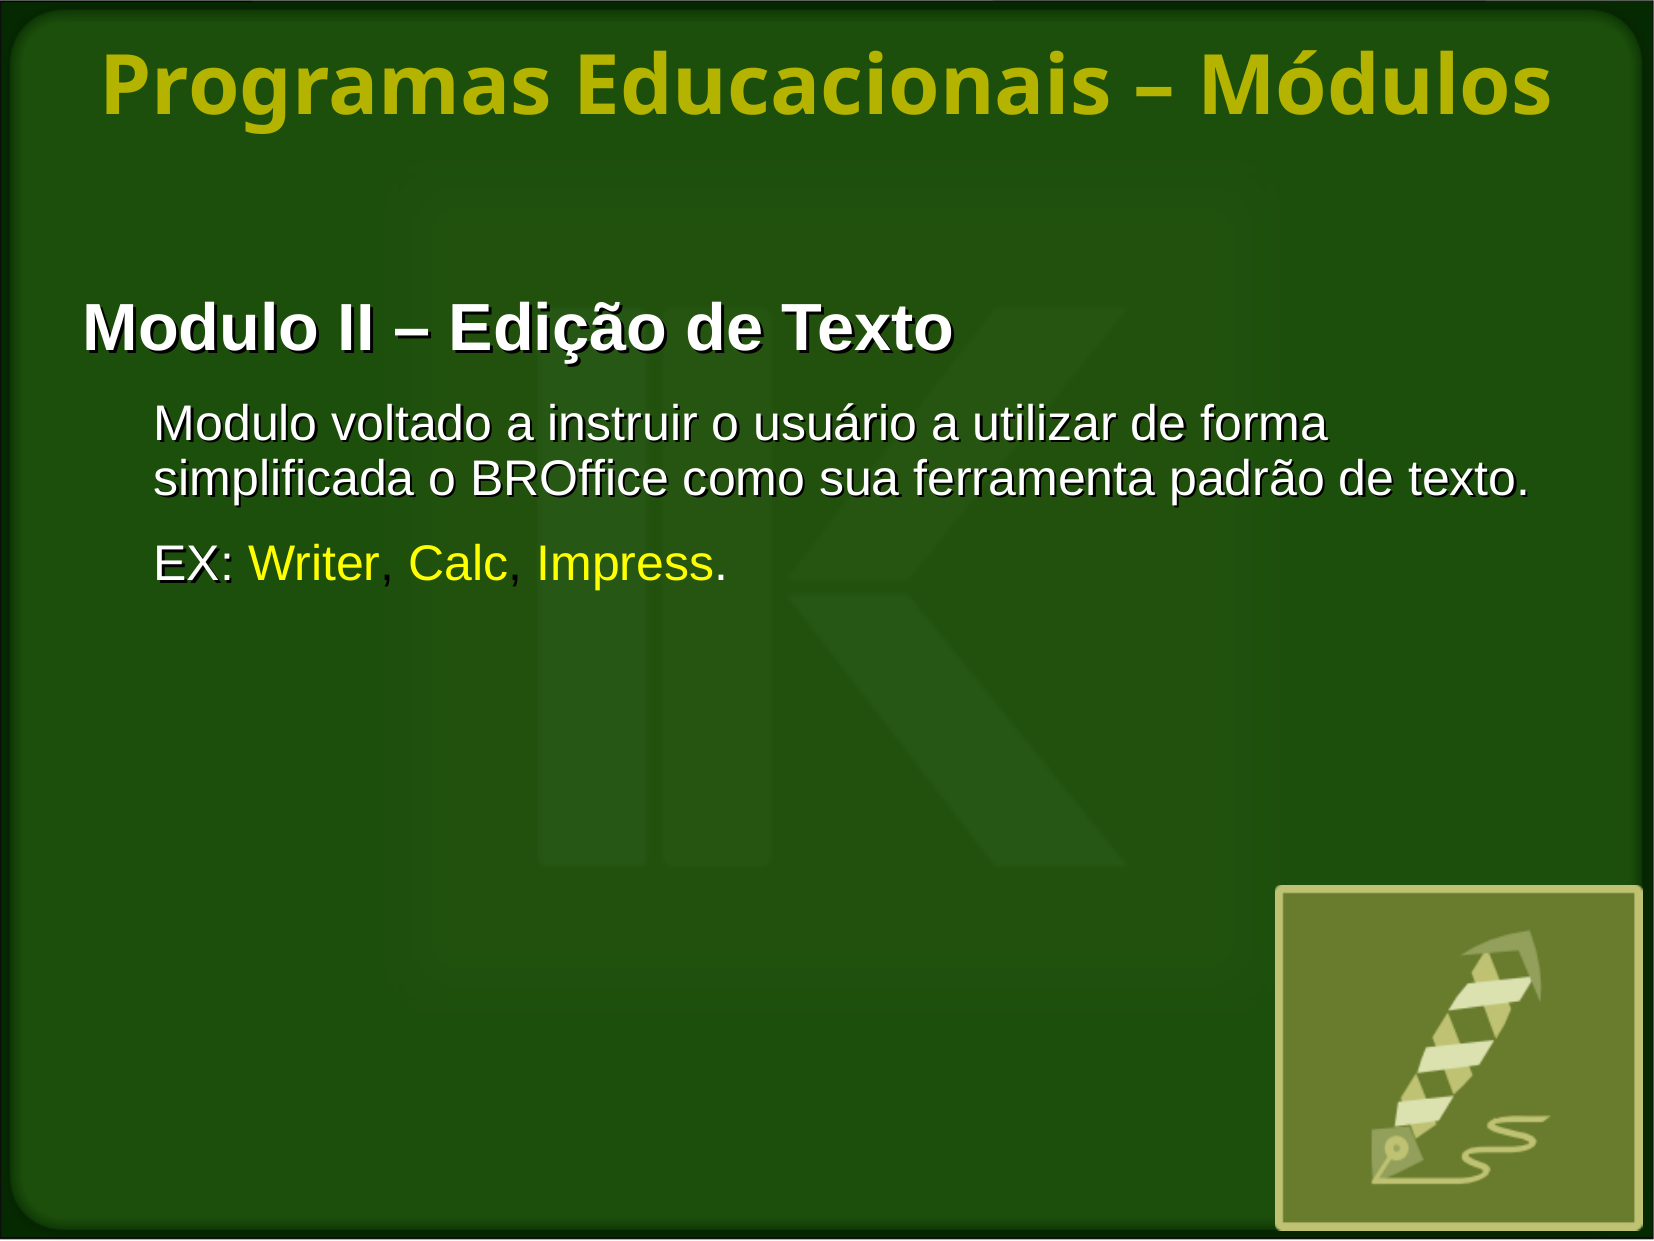

Programas Educacionais – Módulos
# Modulo II – Edição de Texto
Modulo voltado a instruir o usuário a utilizar de forma simplificada o BROffice como sua ferramenta padrão de texto.
EX: Writer, Calc, Impress.